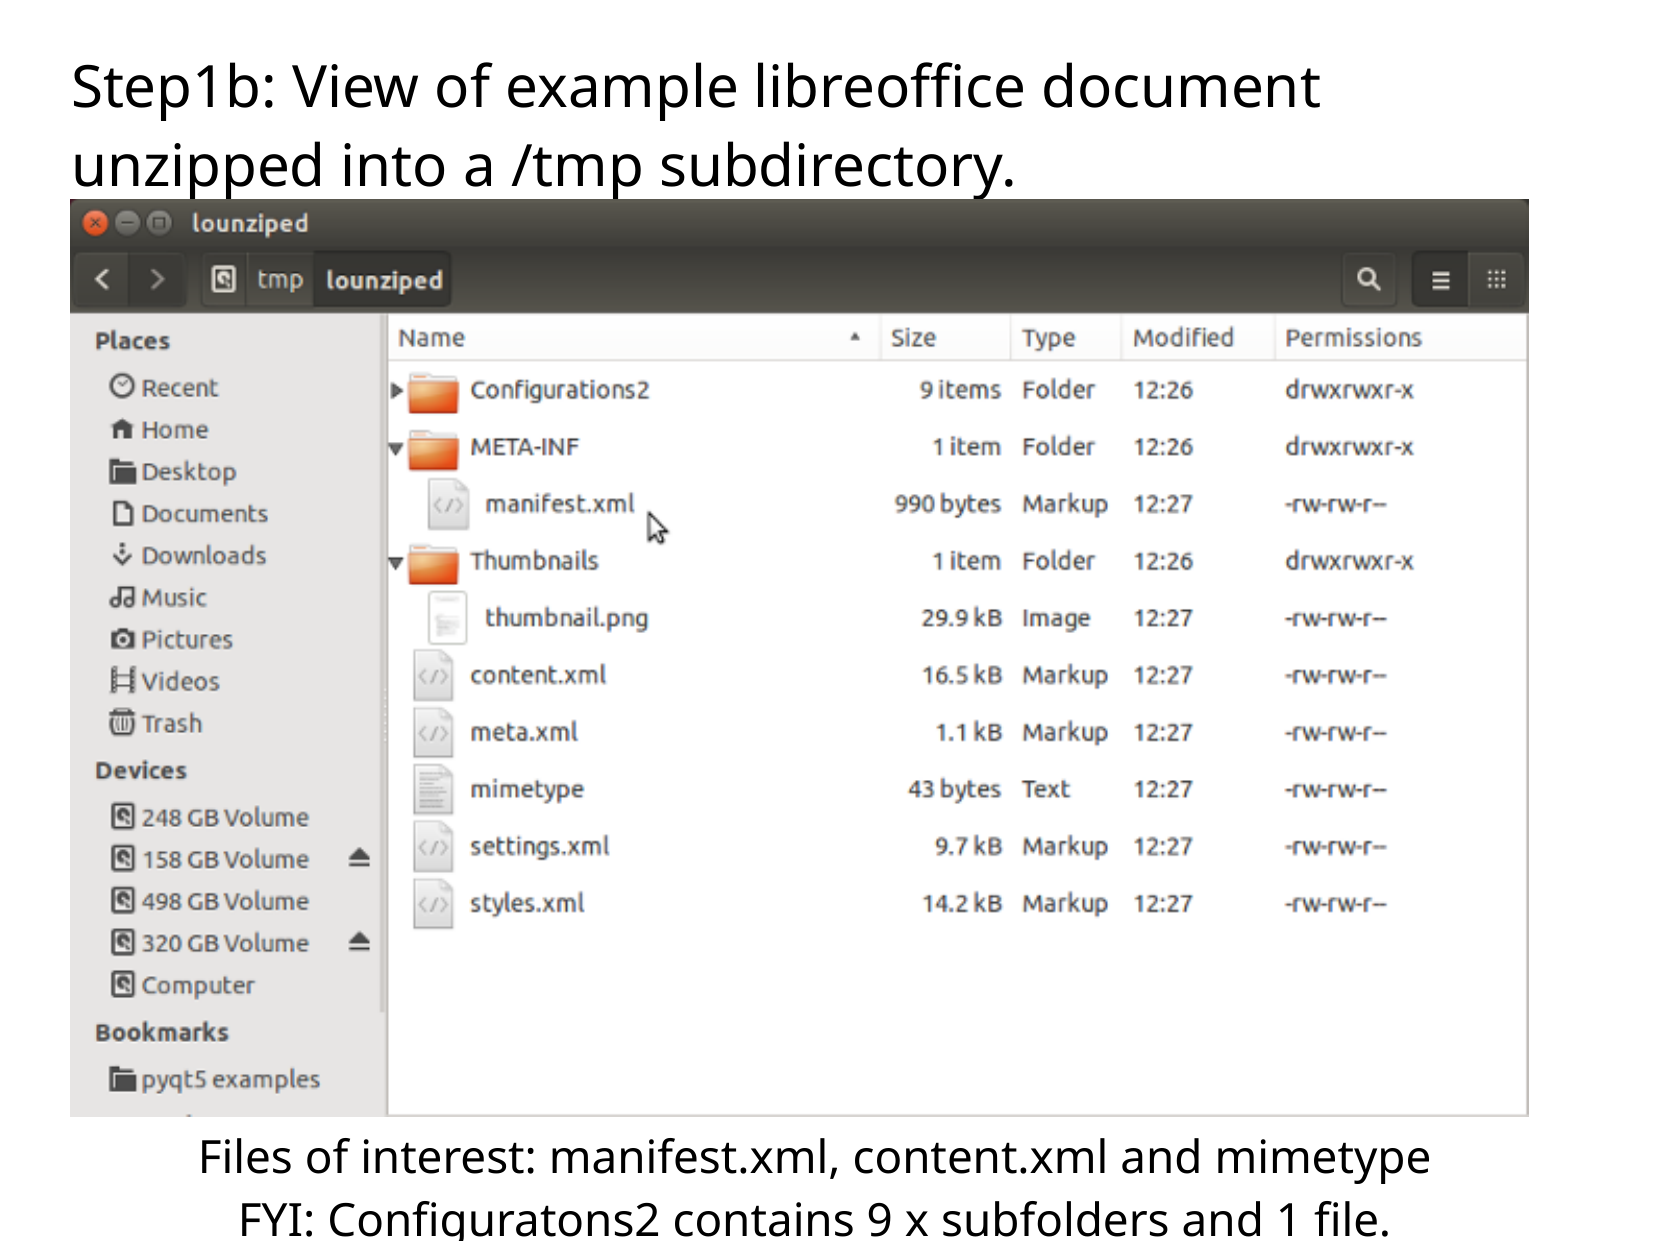

# Step1b: View of example libreoffice document unzipped into a /tmp subdirectory.
Files of interest: manifest.xml, content.xml and mimetype
FYI: Configuratons2 contains 9 x subfolders and 1 file.